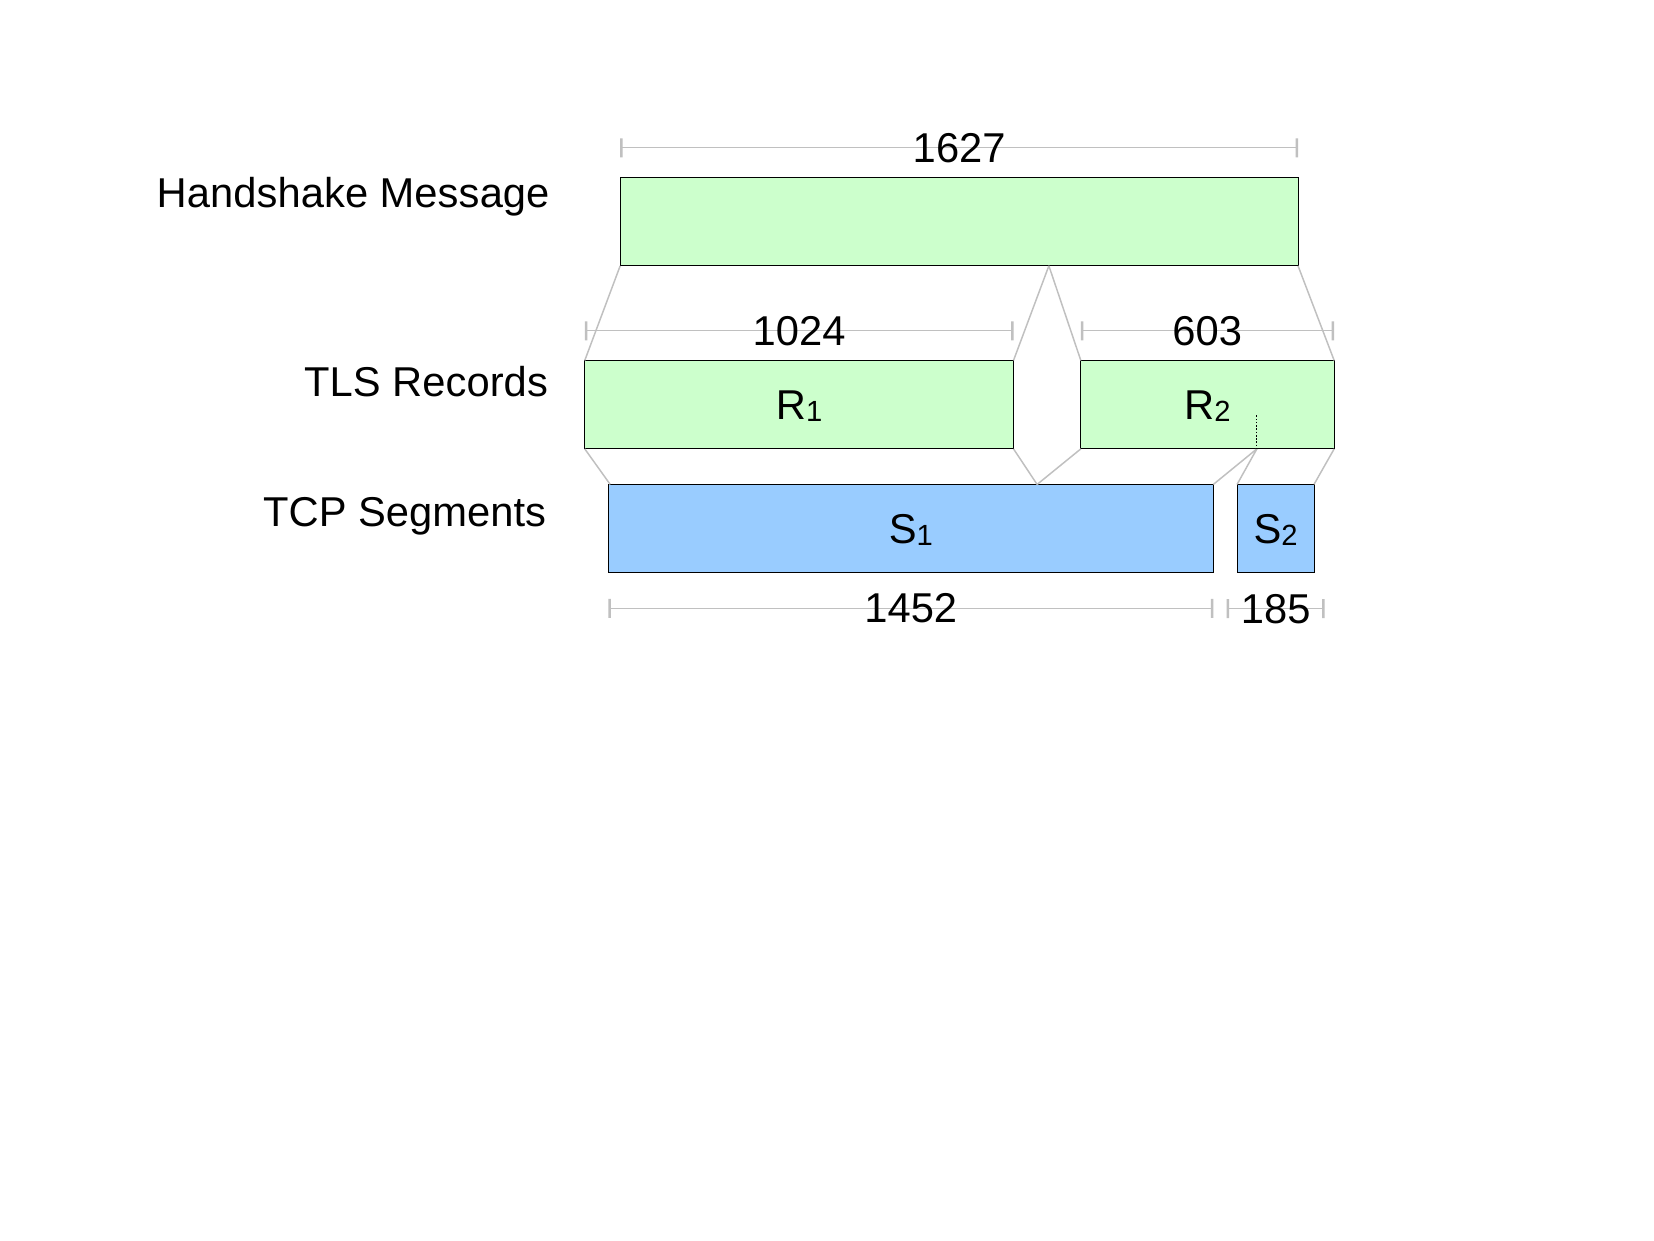

Handshake Message
1627
TLS Records
1024
603
R1
R2
TCP Segments
S2
S1
1452
185